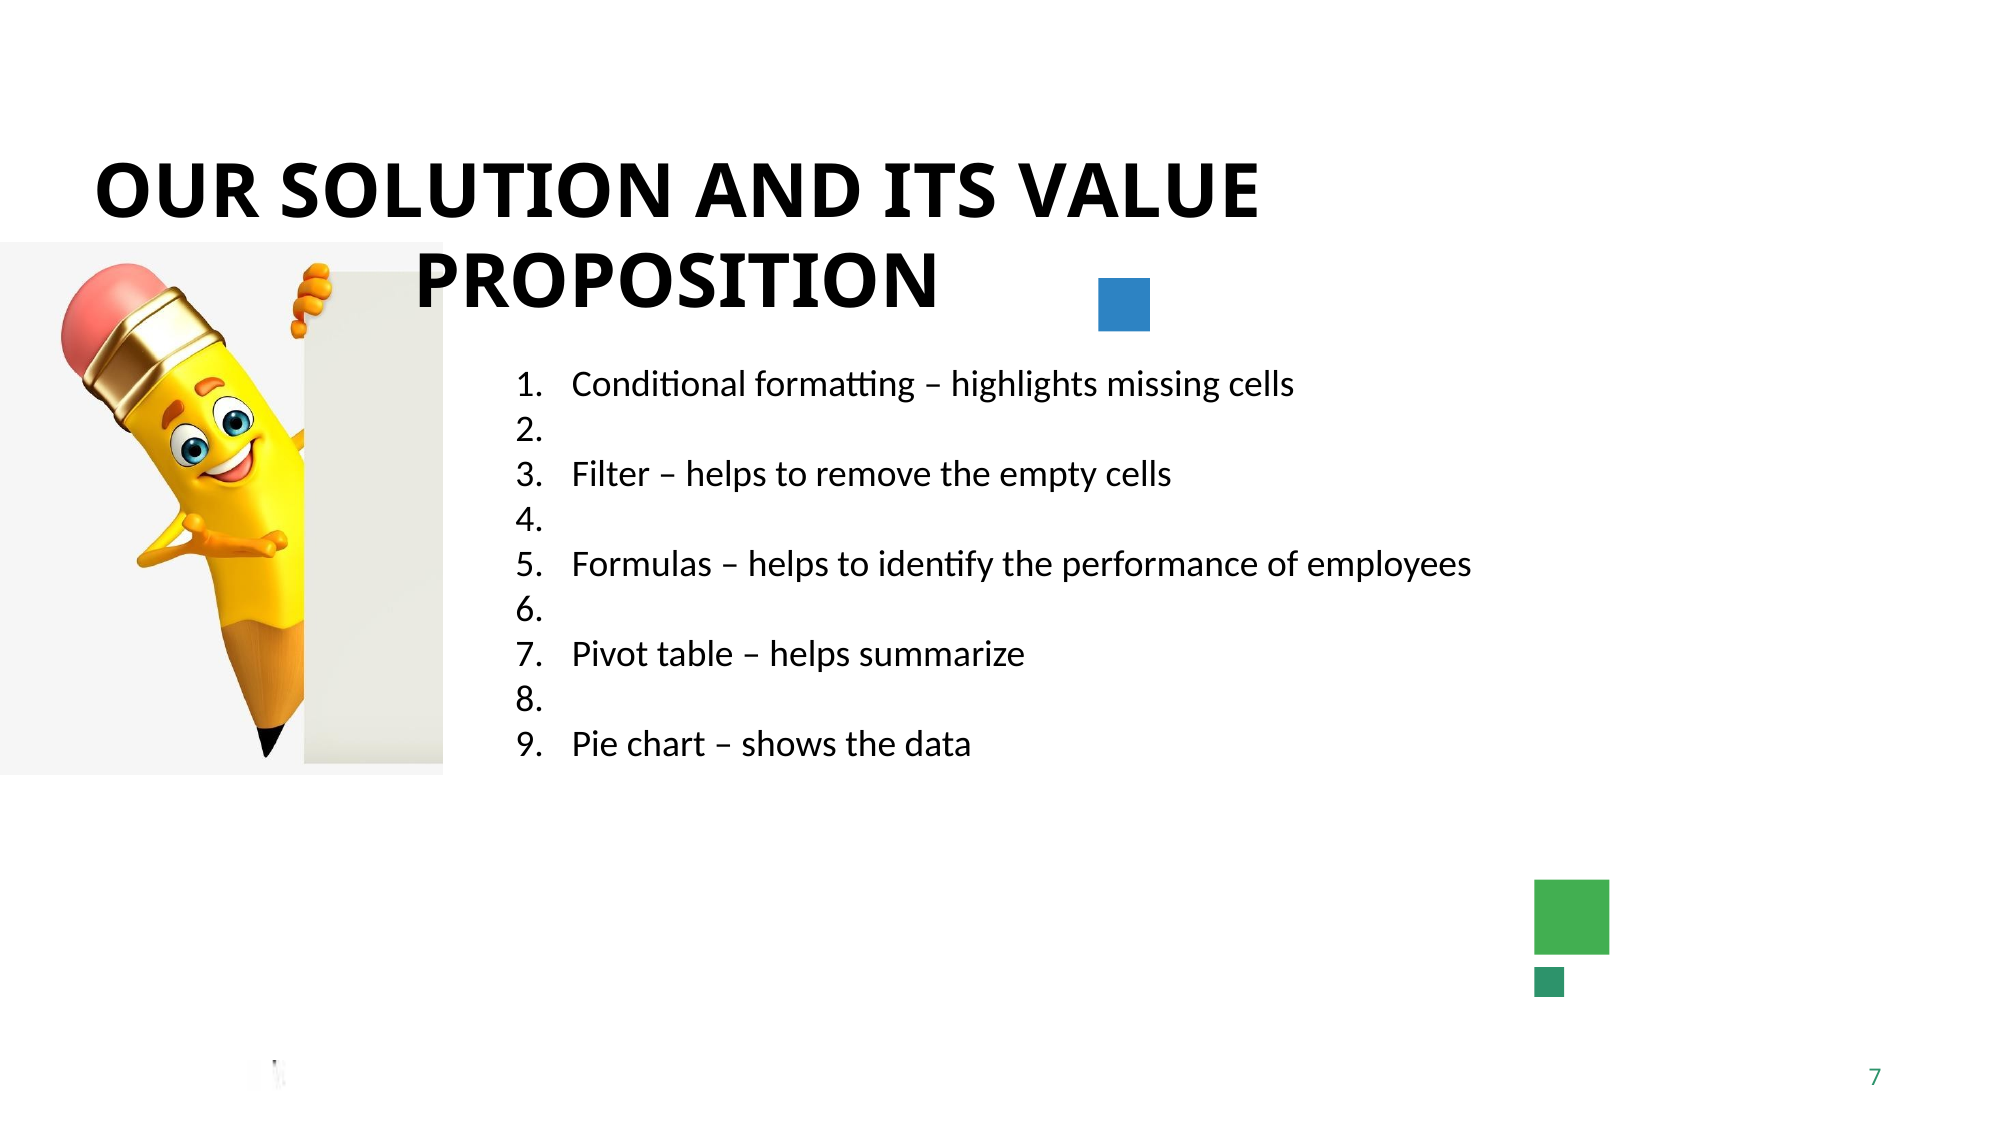

# OUR SOLUTION AND ITS VALUE PROPOSITION
Conditional formatting – highlights missing cells
Filter – helps to remove the empty cells
Formulas – helps to identify the performance of employees
Pivot table – helps summarize
Pie chart – shows the data